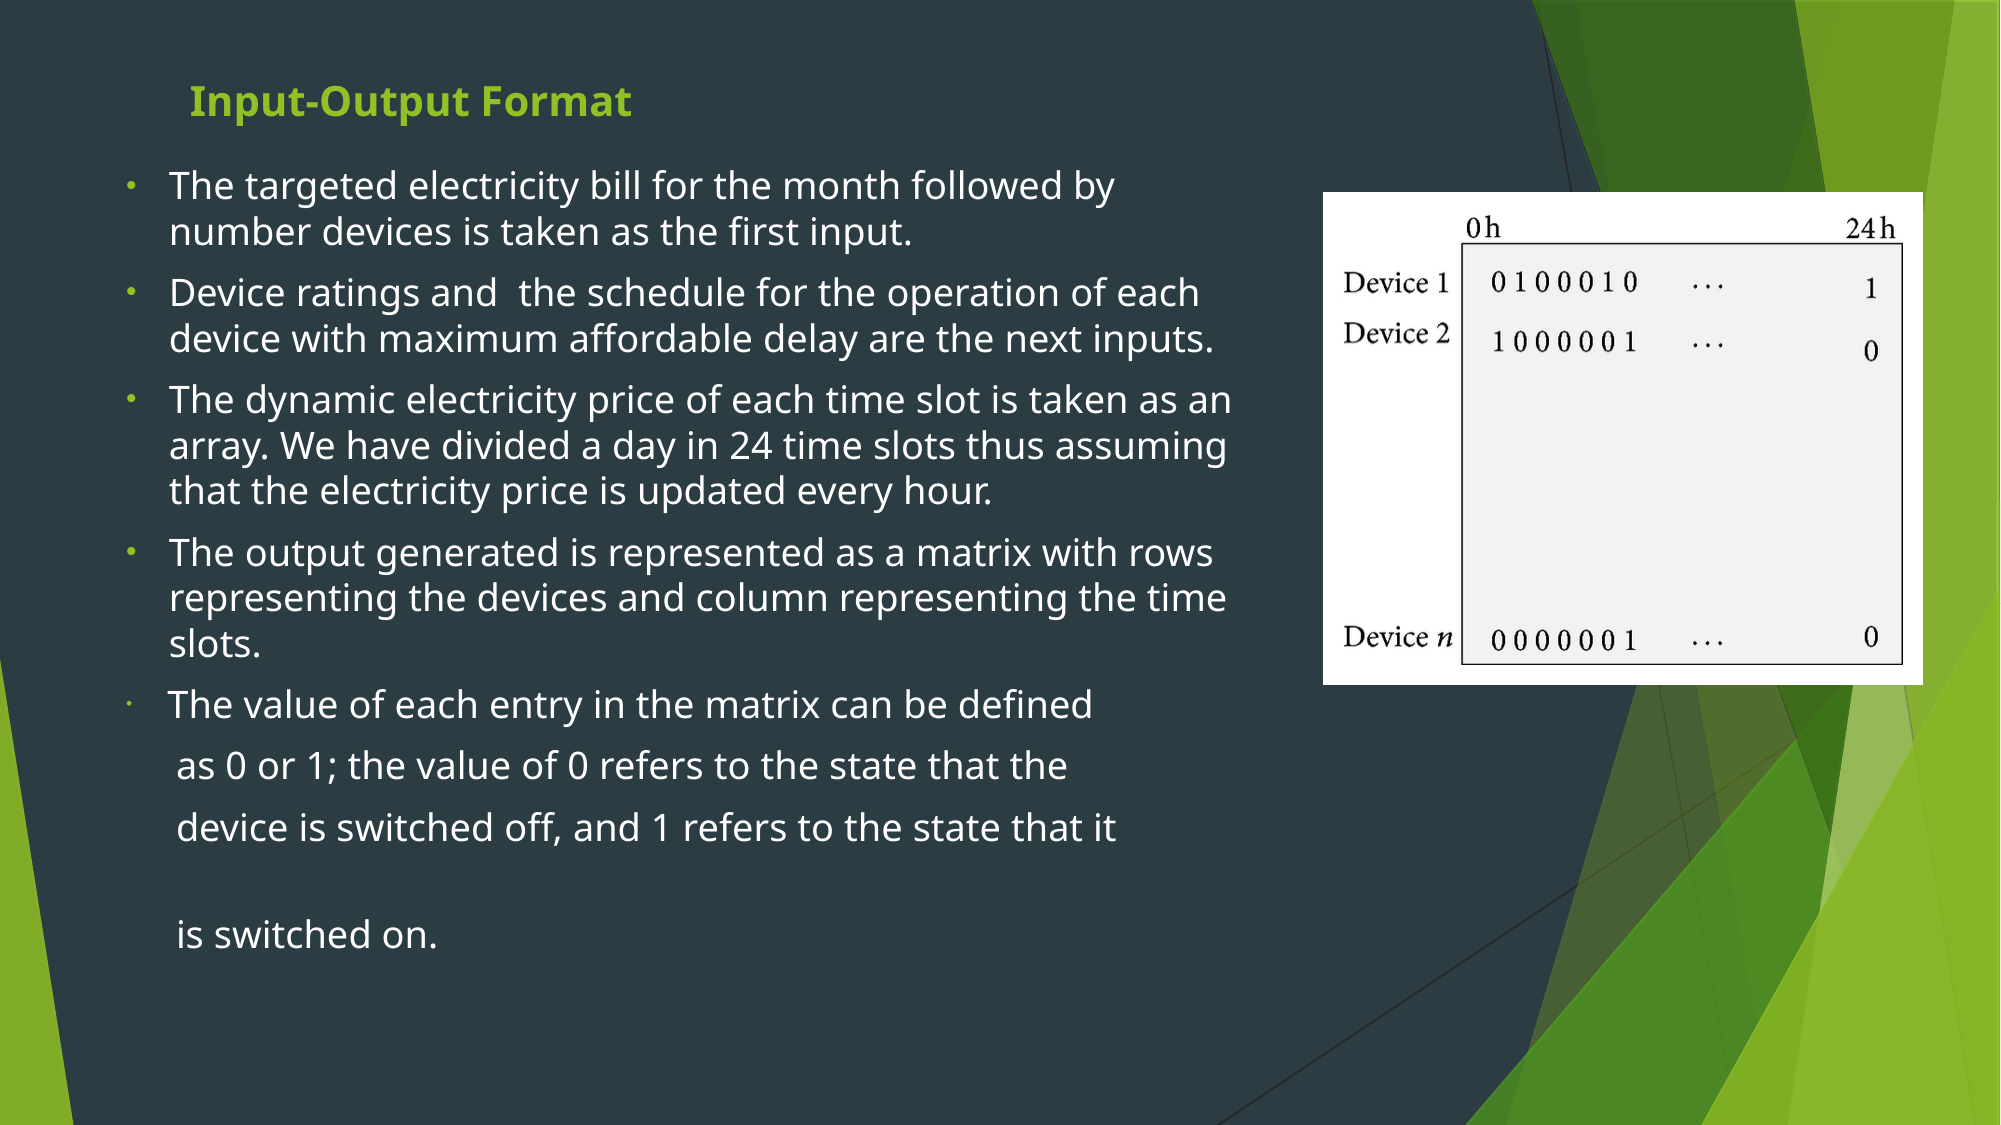

# Input-Output Format
The targeted electricity bill for the month followed by number devices is taken as the first input.
Device ratings and the schedule for the operation of each device with maximum affordable delay are the next inputs.
The dynamic electricity price of each time slot is taken as an array. We have divided a day in 24 time slots thus assuming that the electricity price is updated every hour.
The output generated is represented as a matrix with rows representing the devices and column representing the time slots.
 The value of each entry in the matrix can be defined
 as 0 or 1; the value of 0 refers to the state that the
 device is switched off, and 1 refers to the state that it
 is switched on.